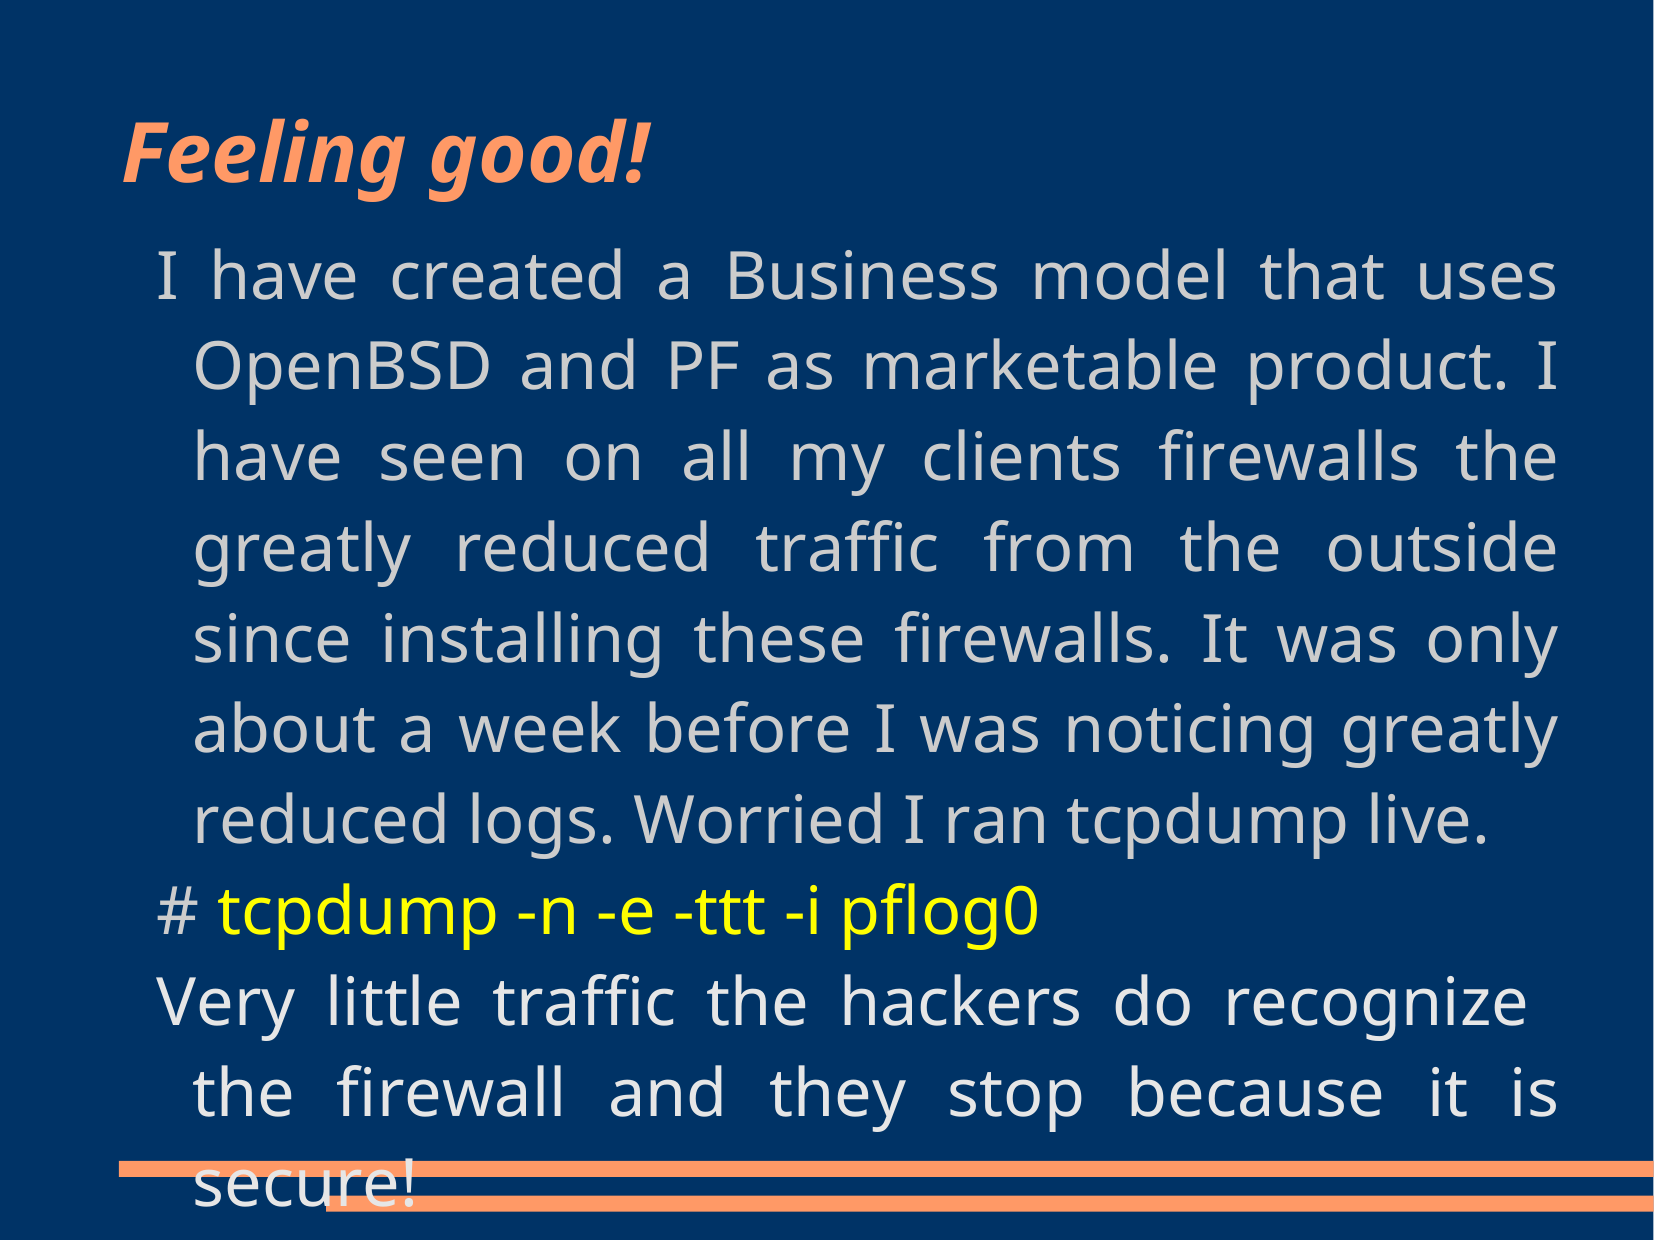

# Feeling good!
I have created a Business model that uses OpenBSD and PF as marketable product. I have seen on all my clients firewalls the greatly reduced traffic from the outside since installing these firewalls. It was only about a week before I was noticing greatly reduced logs. Worried I ran tcpdump live.
# tcpdump -n -e -ttt -i pflog0
Very little traffic the hackers do recognize the firewall and they stop because it is secure!